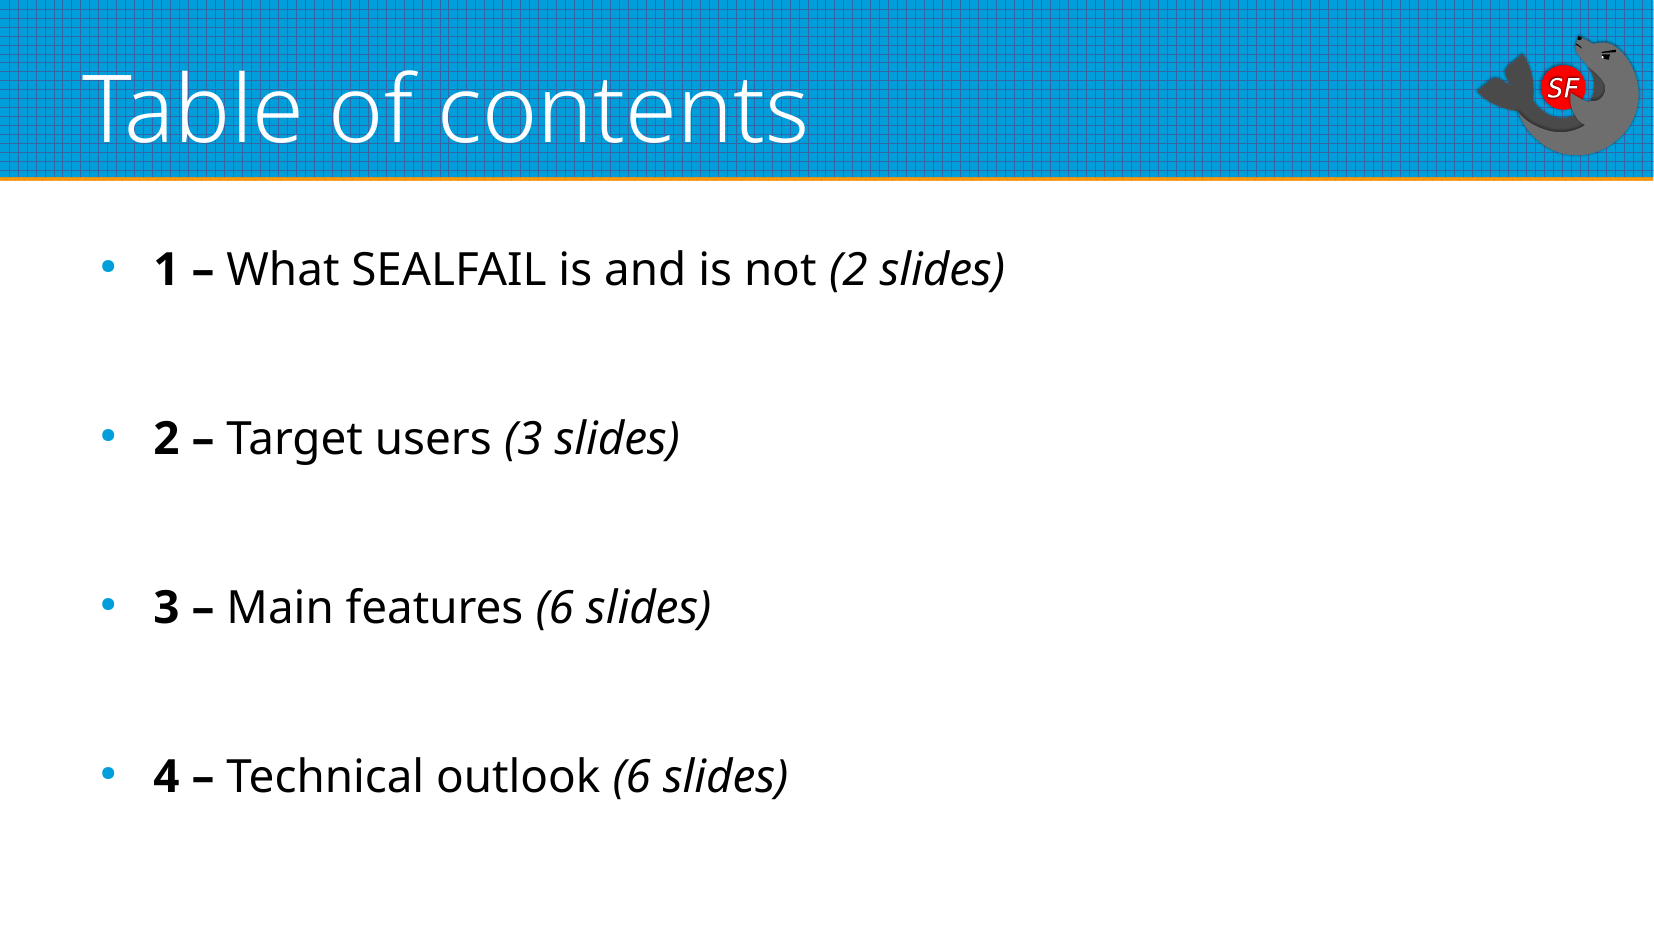

# Table of contents
1 – What SEALFAIL is and is not (2 slides)
2 – Target users (3 slides)
3 – Main features (6 slides)
4 – Technical outlook (6 slides)